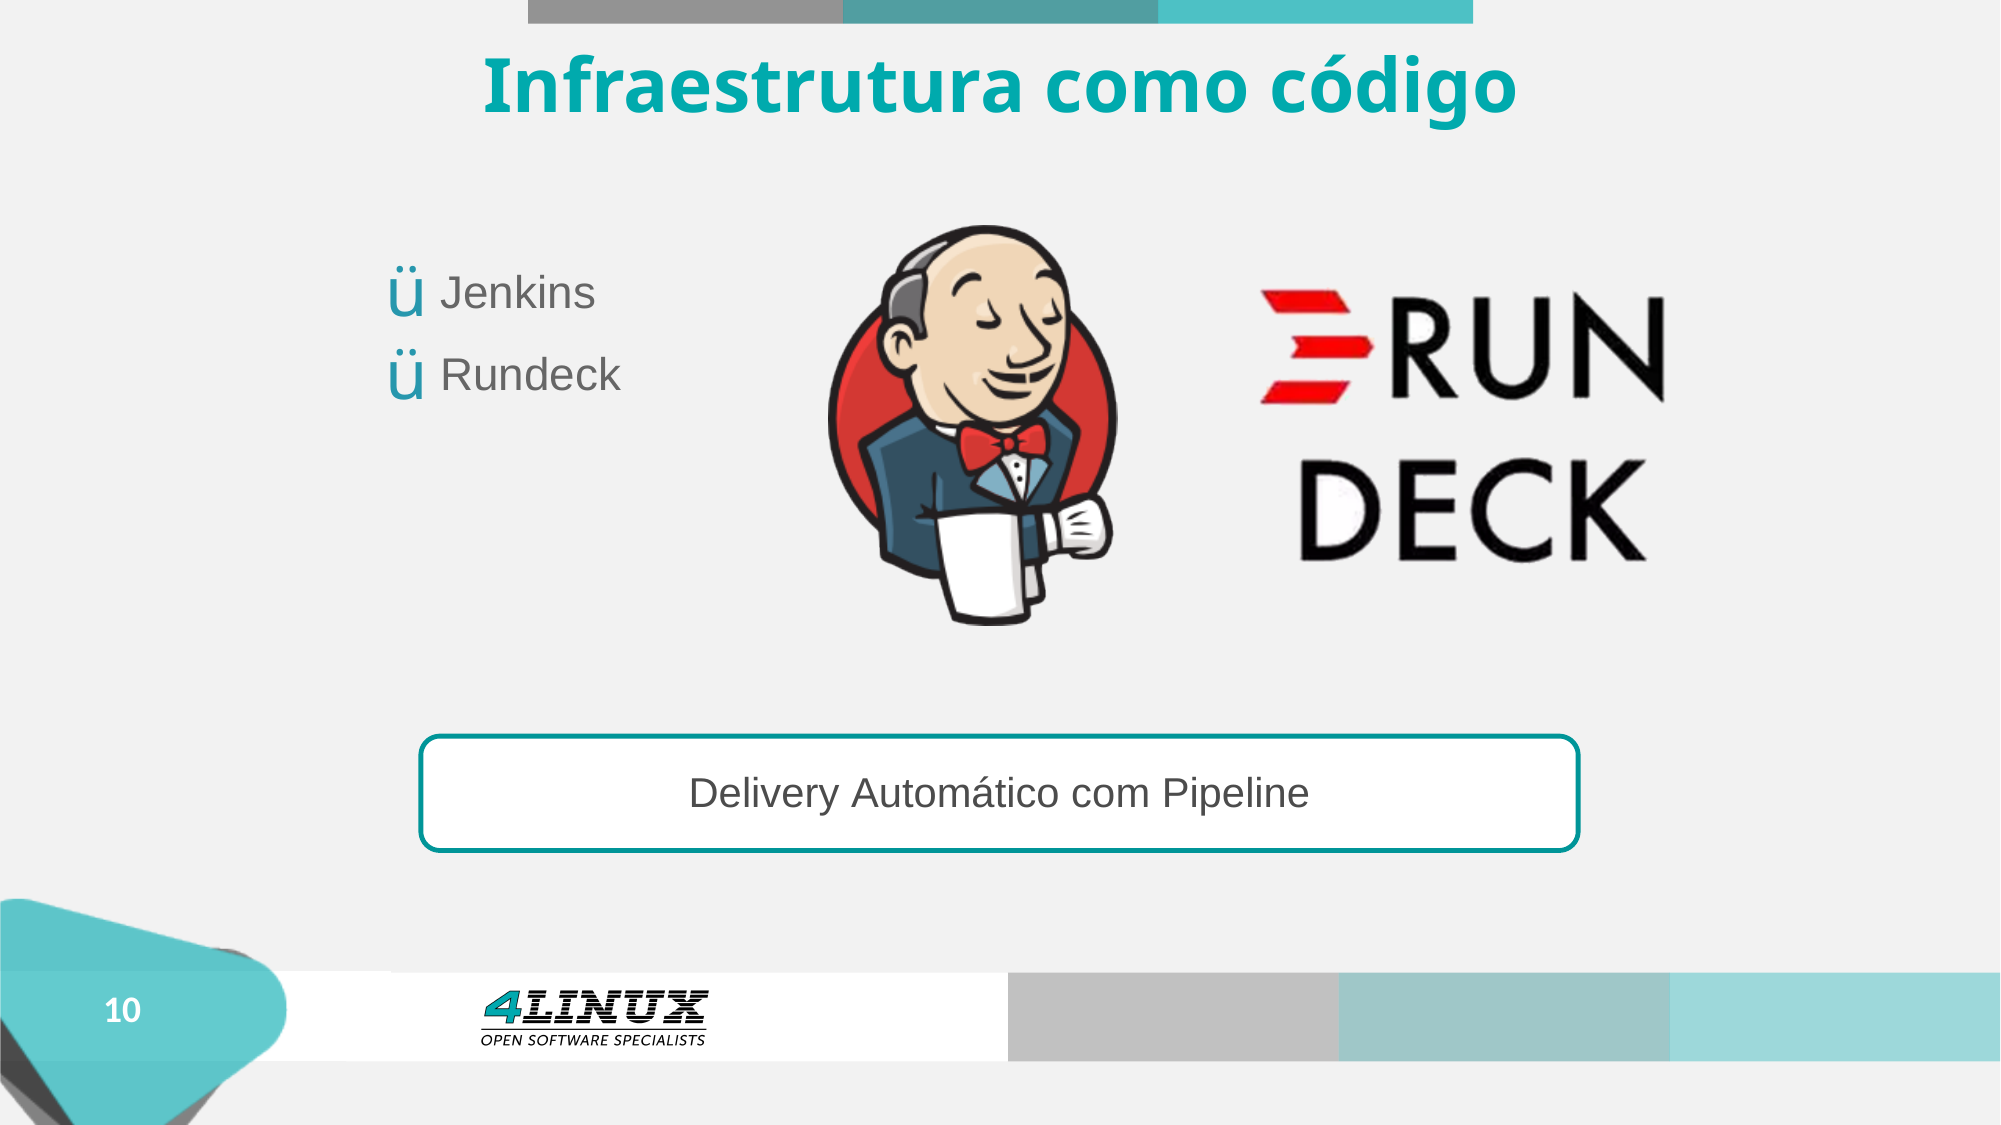

# Infraestrutura como código
 Jenkins
 Rundeck
Delivery Automático com Pipeline